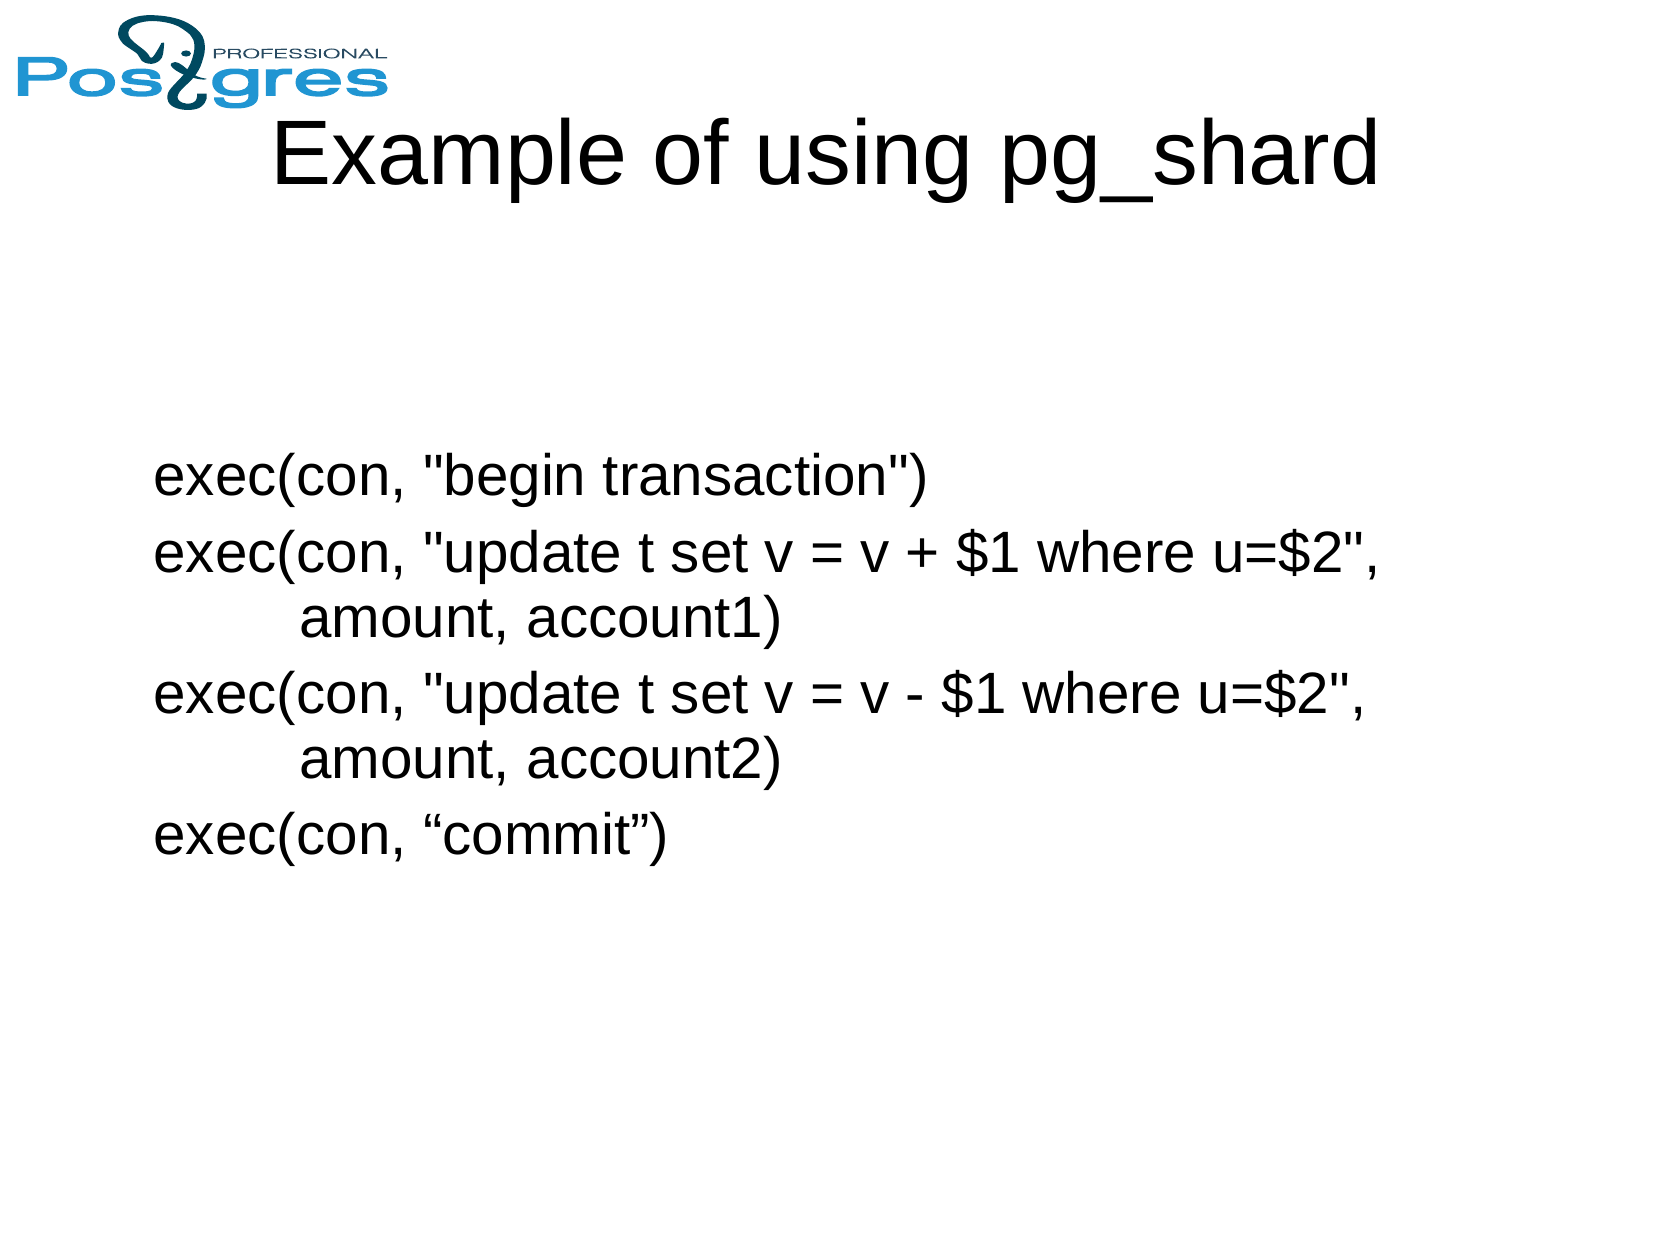

# Example of using pg_shard
exec(con, "begin transaction")
exec(con, "update t set v = v + $1 where u=$2", 	 amount, account1)
exec(con, "update t set v = v - $1 where u=$2", amount, account2)
exec(con, “commit”)